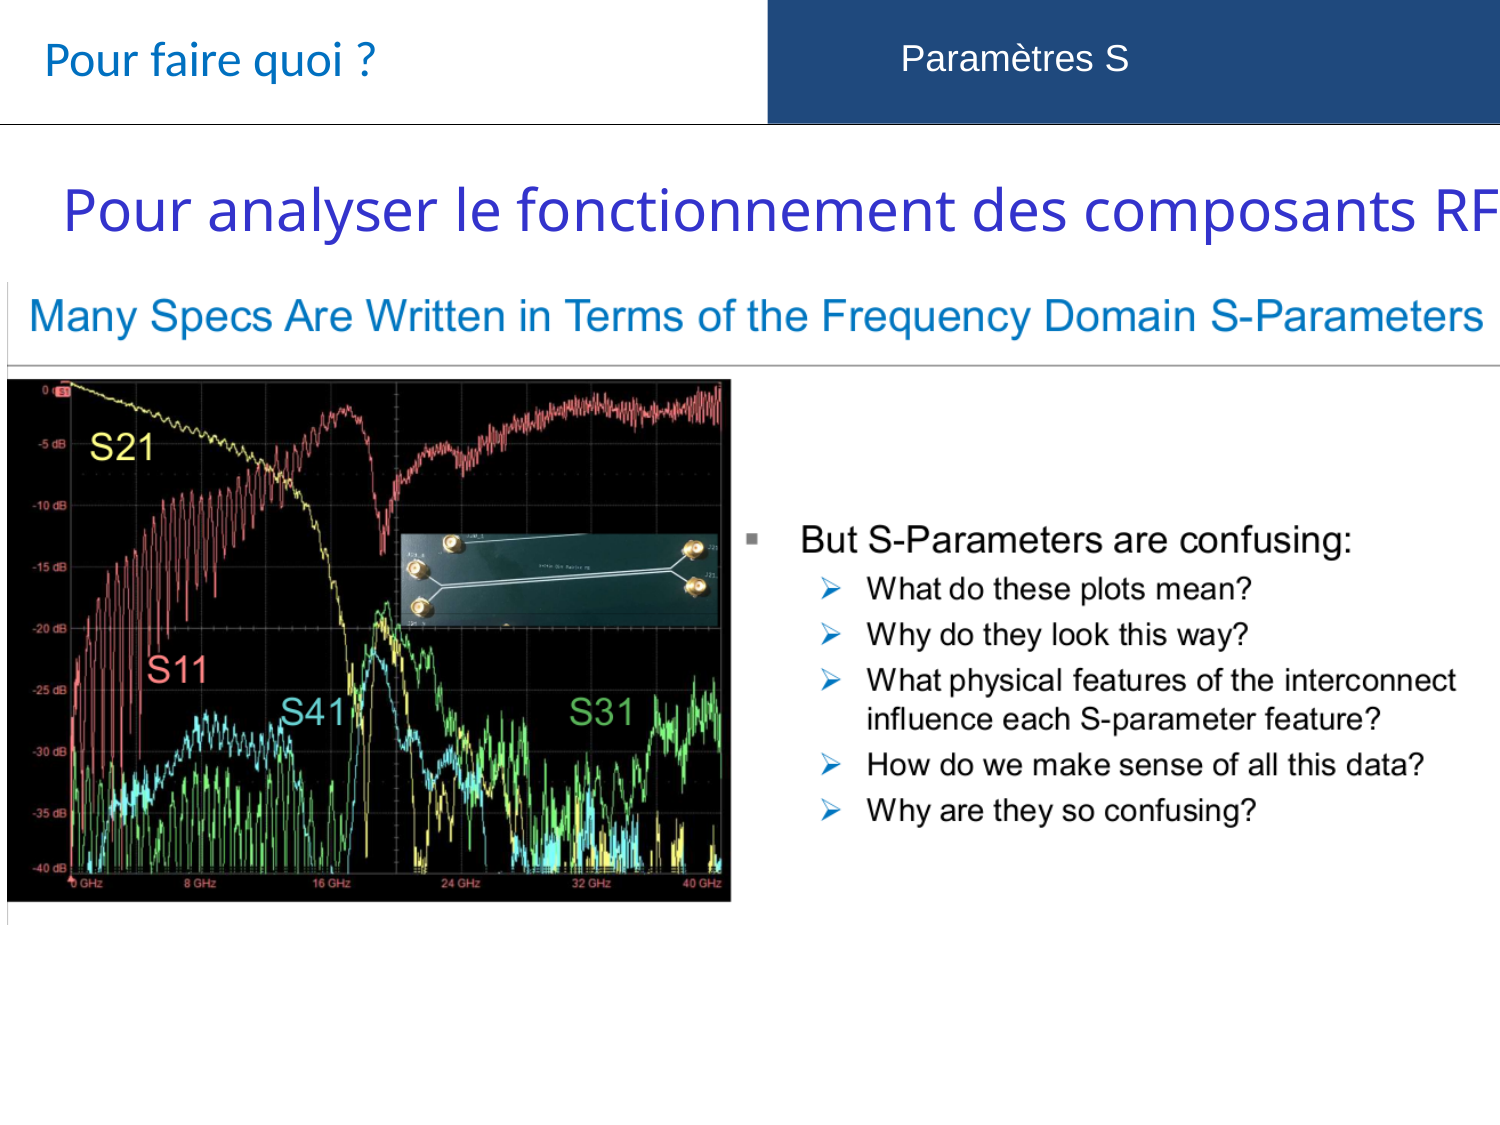

DUT GEII
Pour faire quoi ?
Paramètres S
Pour analyser le fonctionnement des composants RF